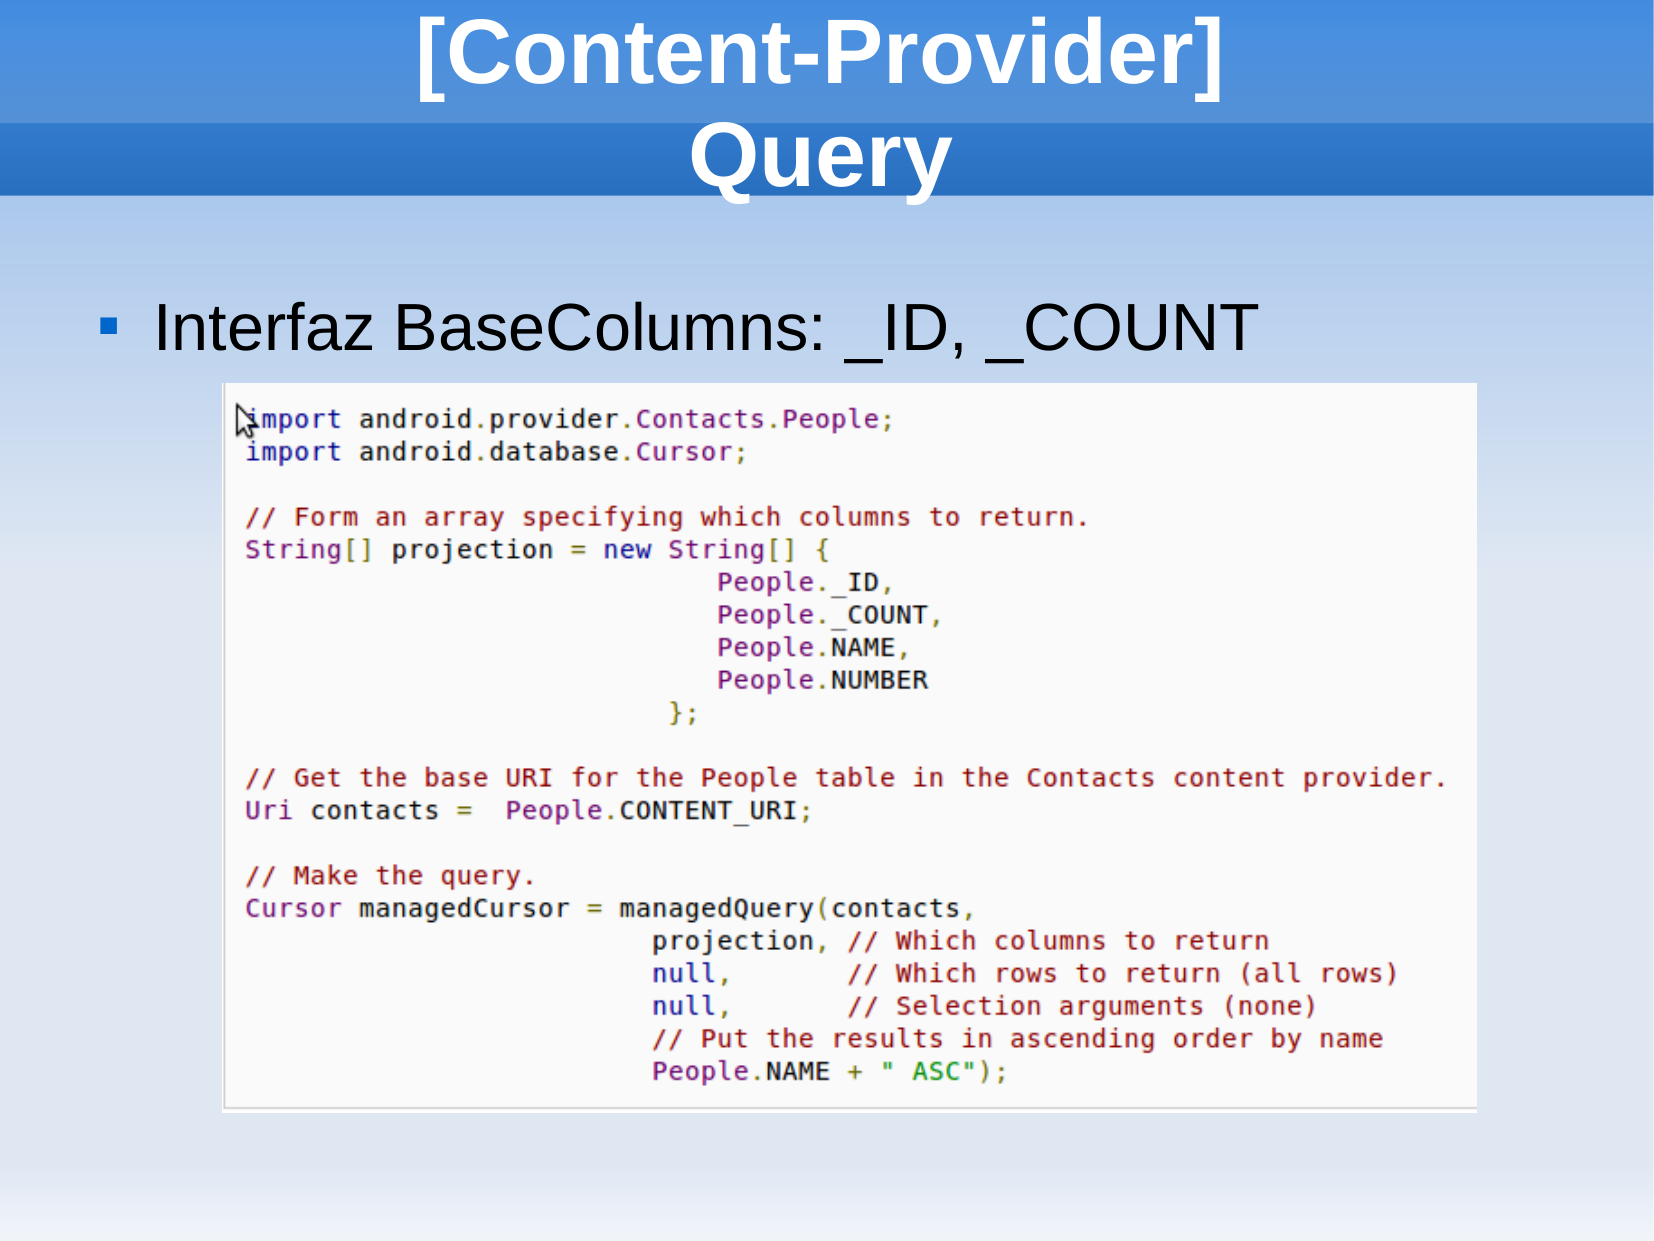

# [Content-Provider] Query
Interfaz BaseColumns: _ID, _COUNT